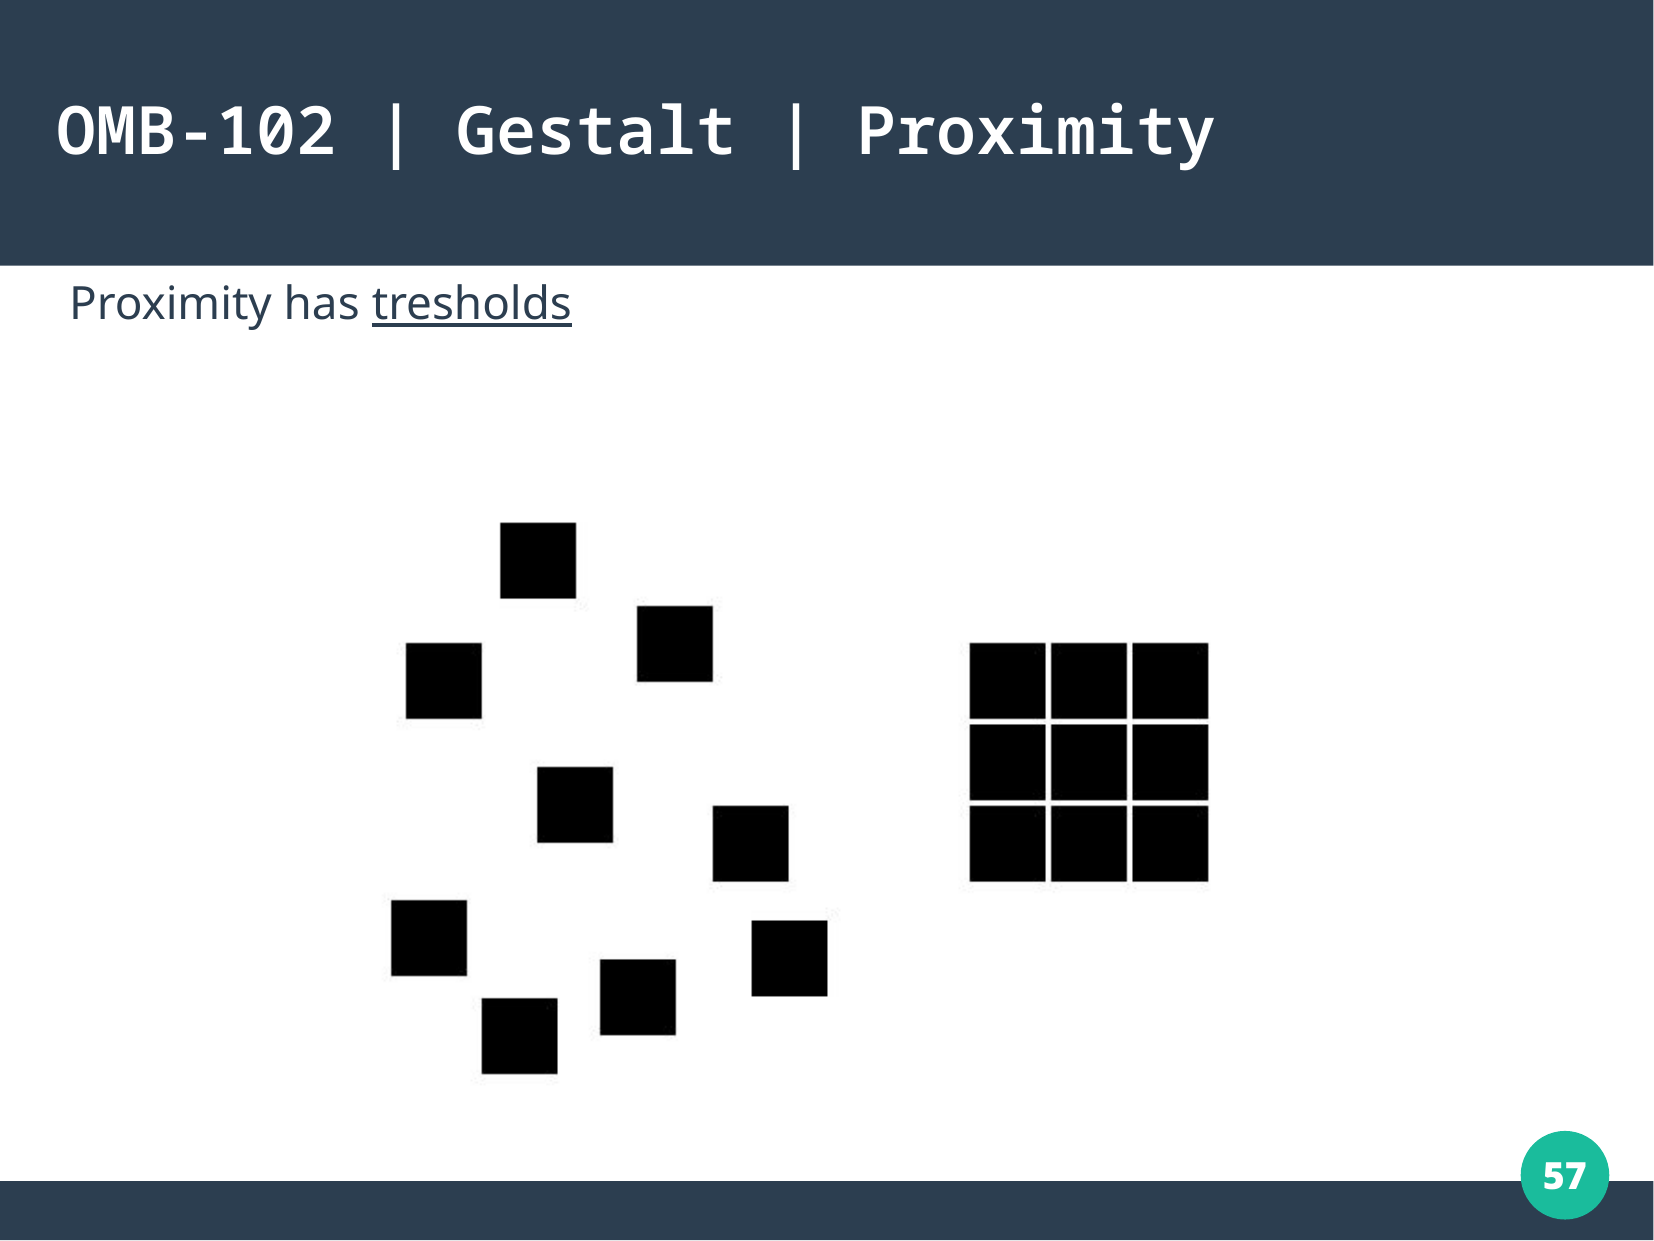

OMB-102 | Gestalt | Proximity
# Proximity has tresholds
57